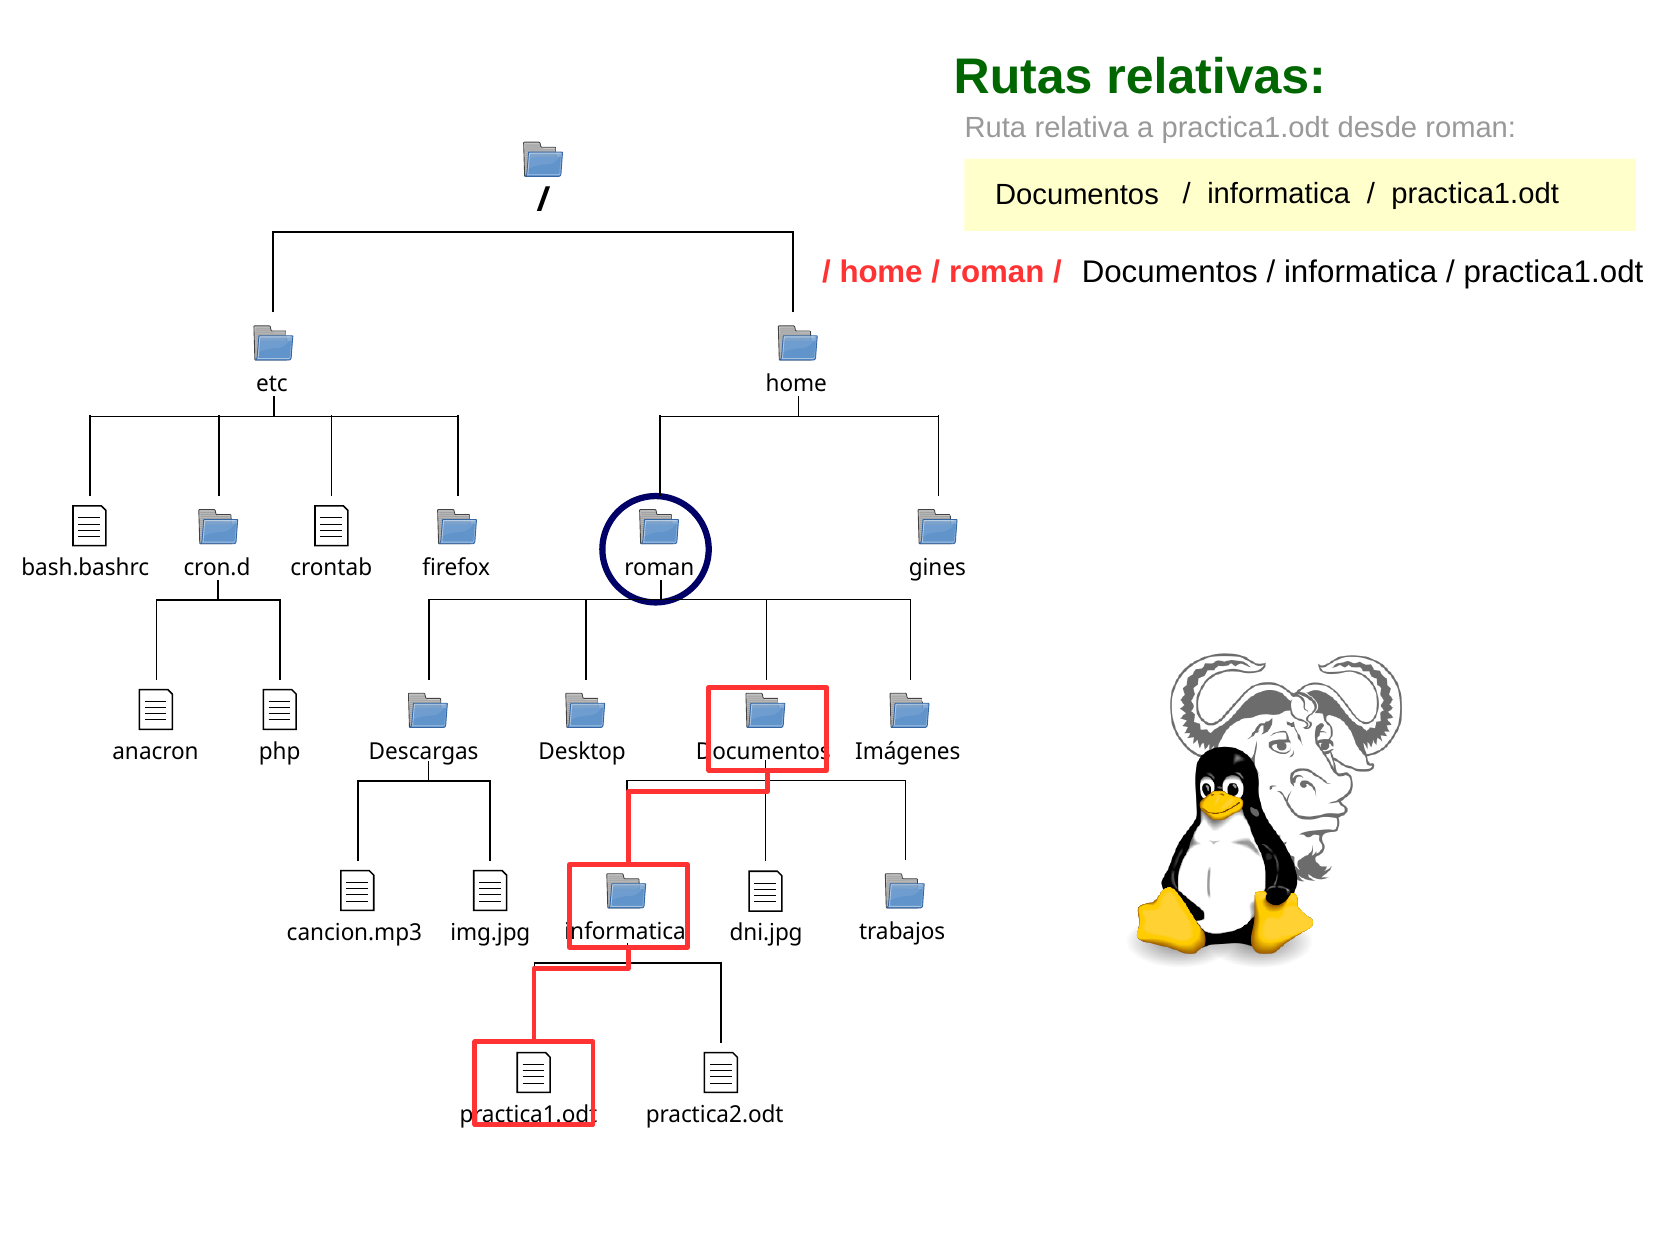

Rutas relativas:
Ruta relativa a practica1.odt desde roman:
informatica
practica1.odt
/
/
Documentos
/ home / roman /
Documentos / informatica / practica1.odt